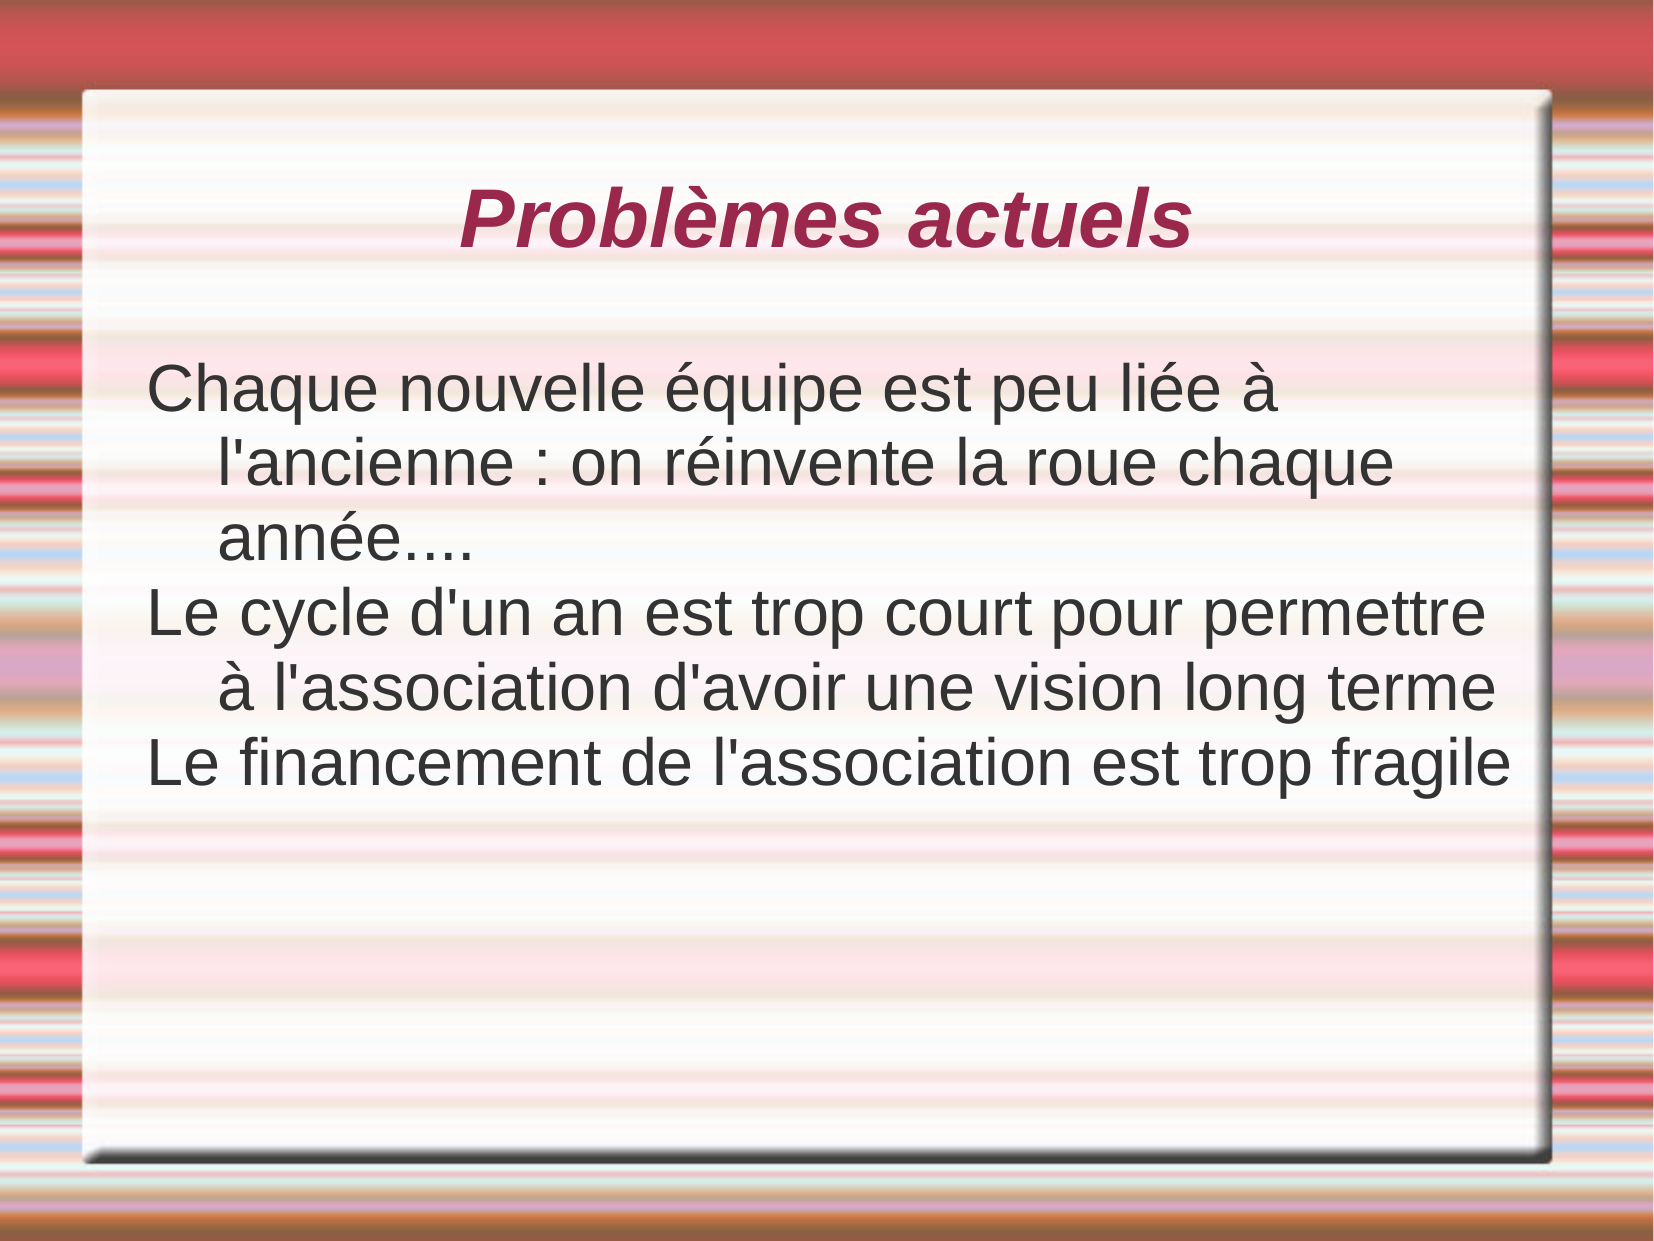

# Problèmes actuels
Chaque nouvelle équipe est peu liée à l'ancienne : on réinvente la roue chaque année....
Le cycle d'un an est trop court pour permettre à l'association d'avoir une vision long terme
Le financement de l'association est trop fragile